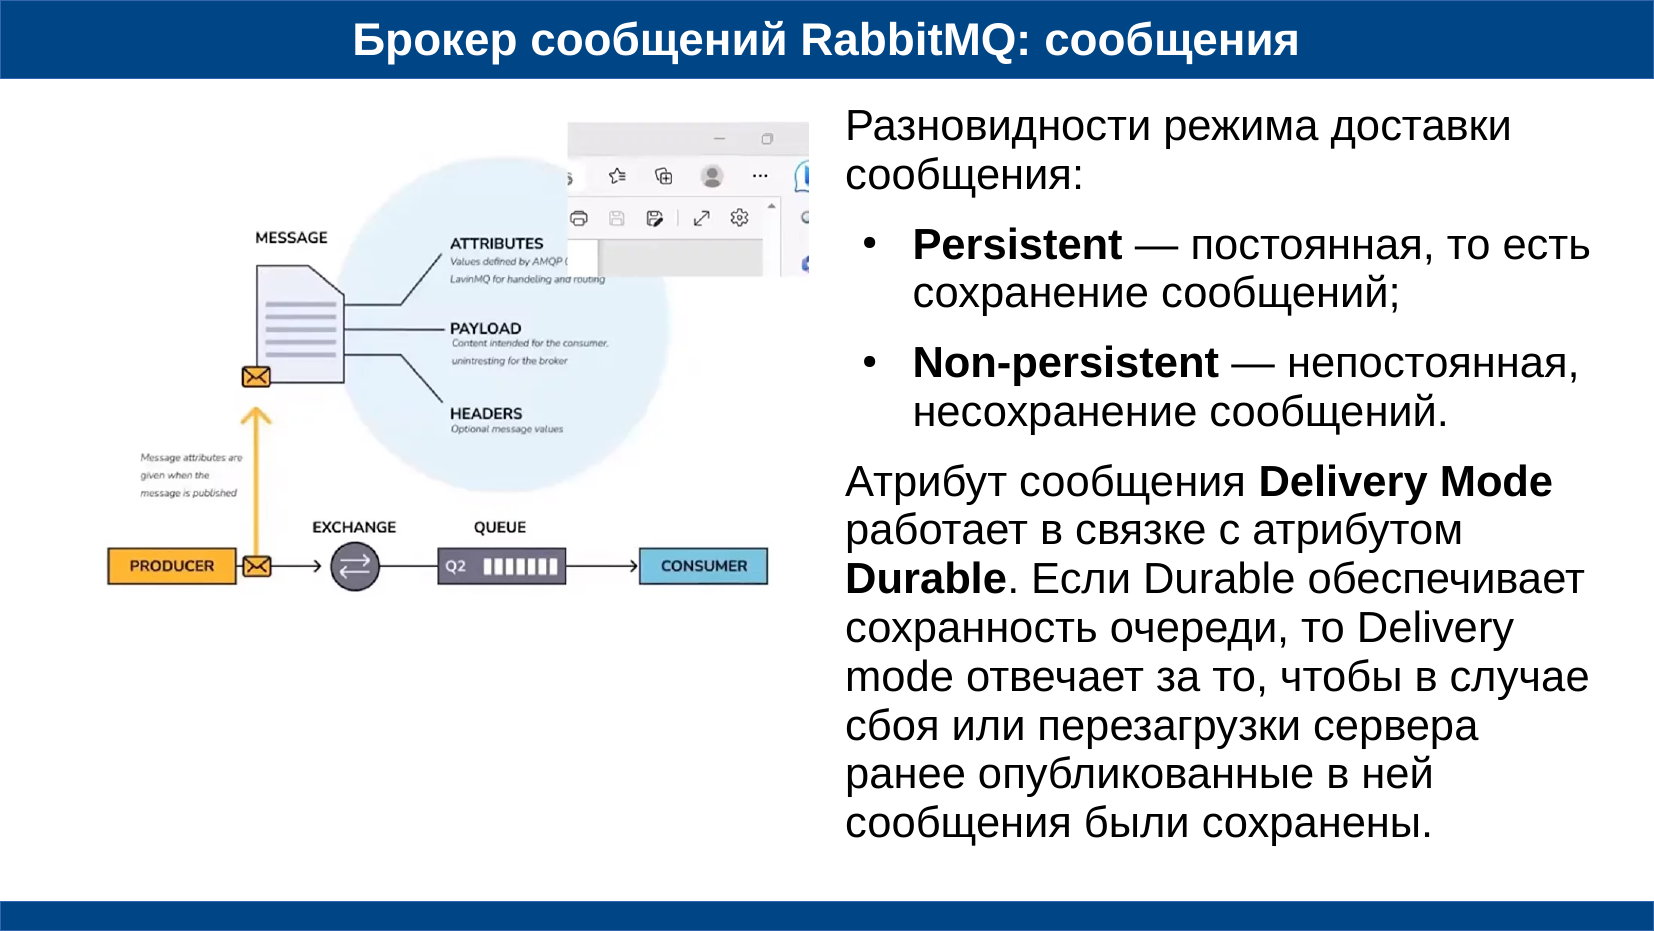

# Брокер сообщений RabbitMQ: сообщения
Разновидности режима доставки сообщения:
Persistent — постоянная, то есть сохранение сообщений;
Non-persistent — непостоянная, несохранение сообщений.
Атрибут сообщения Delivery Mode работает в связке с атрибутом Durable. Если Durable обеспечивает сохранность очереди, то Delivery mode отвечает за то, чтобы в случае сбоя или перезагрузки сервера ранее опубликованные в ней сообщения были сохранены.